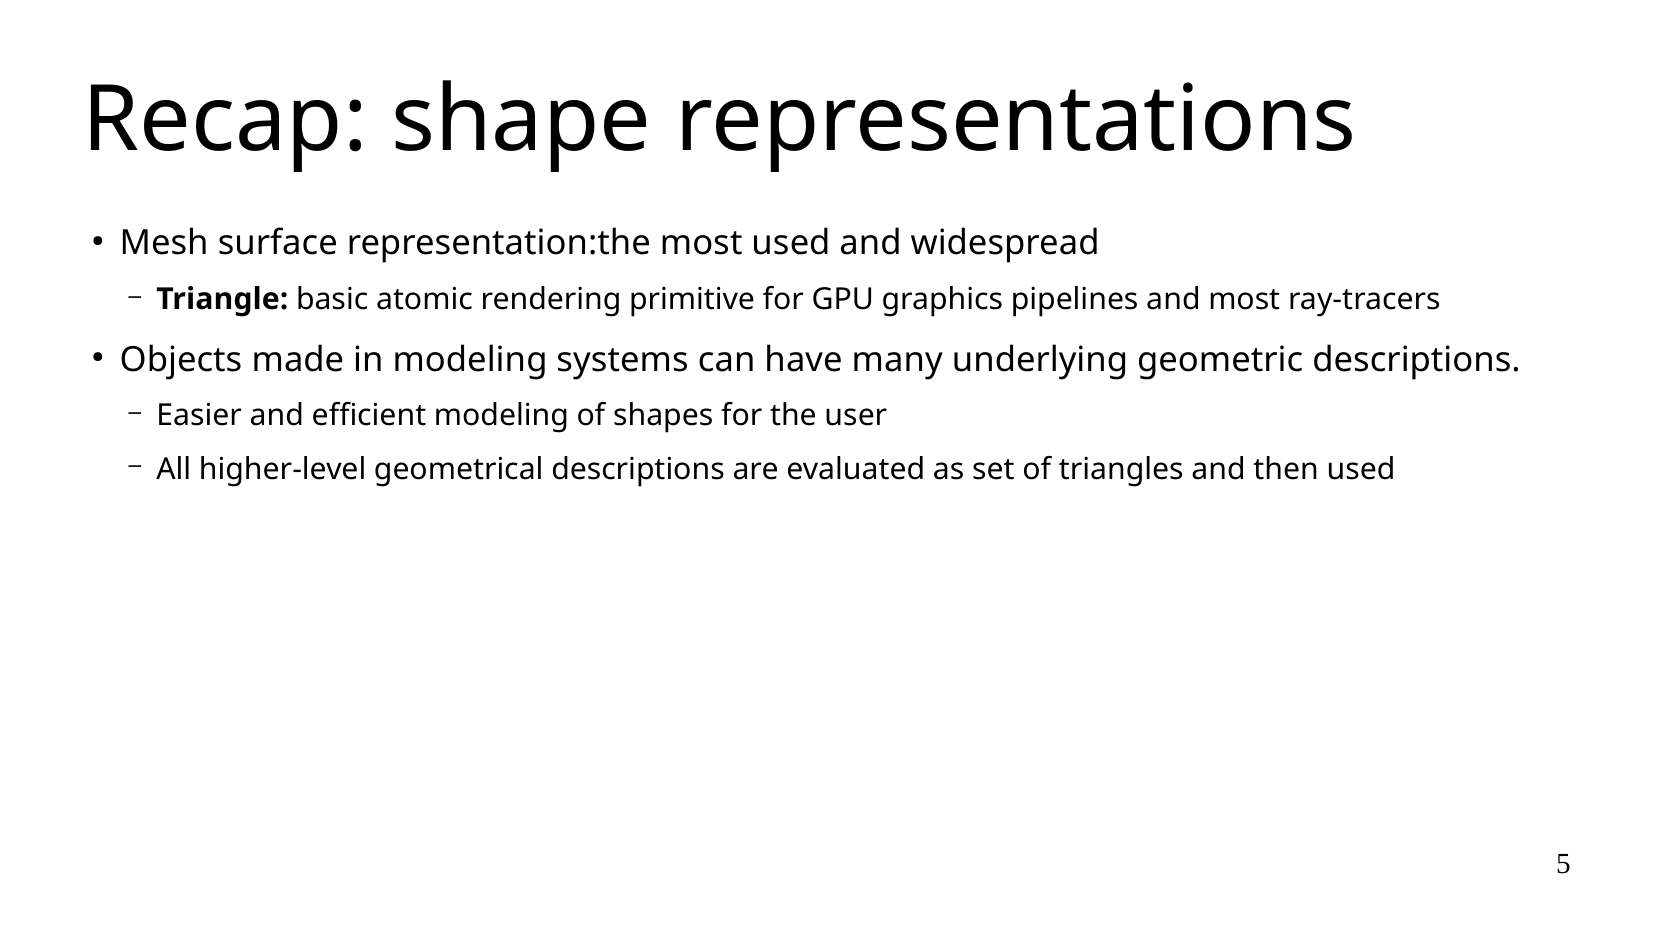

# Recap: shape representations
Mesh surface representation:the most used and widespread
Triangle: basic atomic rendering primitive for GPU graphics pipelines and most ray-tracers
Objects made in modeling systems can have many underlying geometric descriptions.
Easier and efficient modeling of shapes for the user
All higher-level geometrical descriptions are evaluated as set of triangles and then used
5